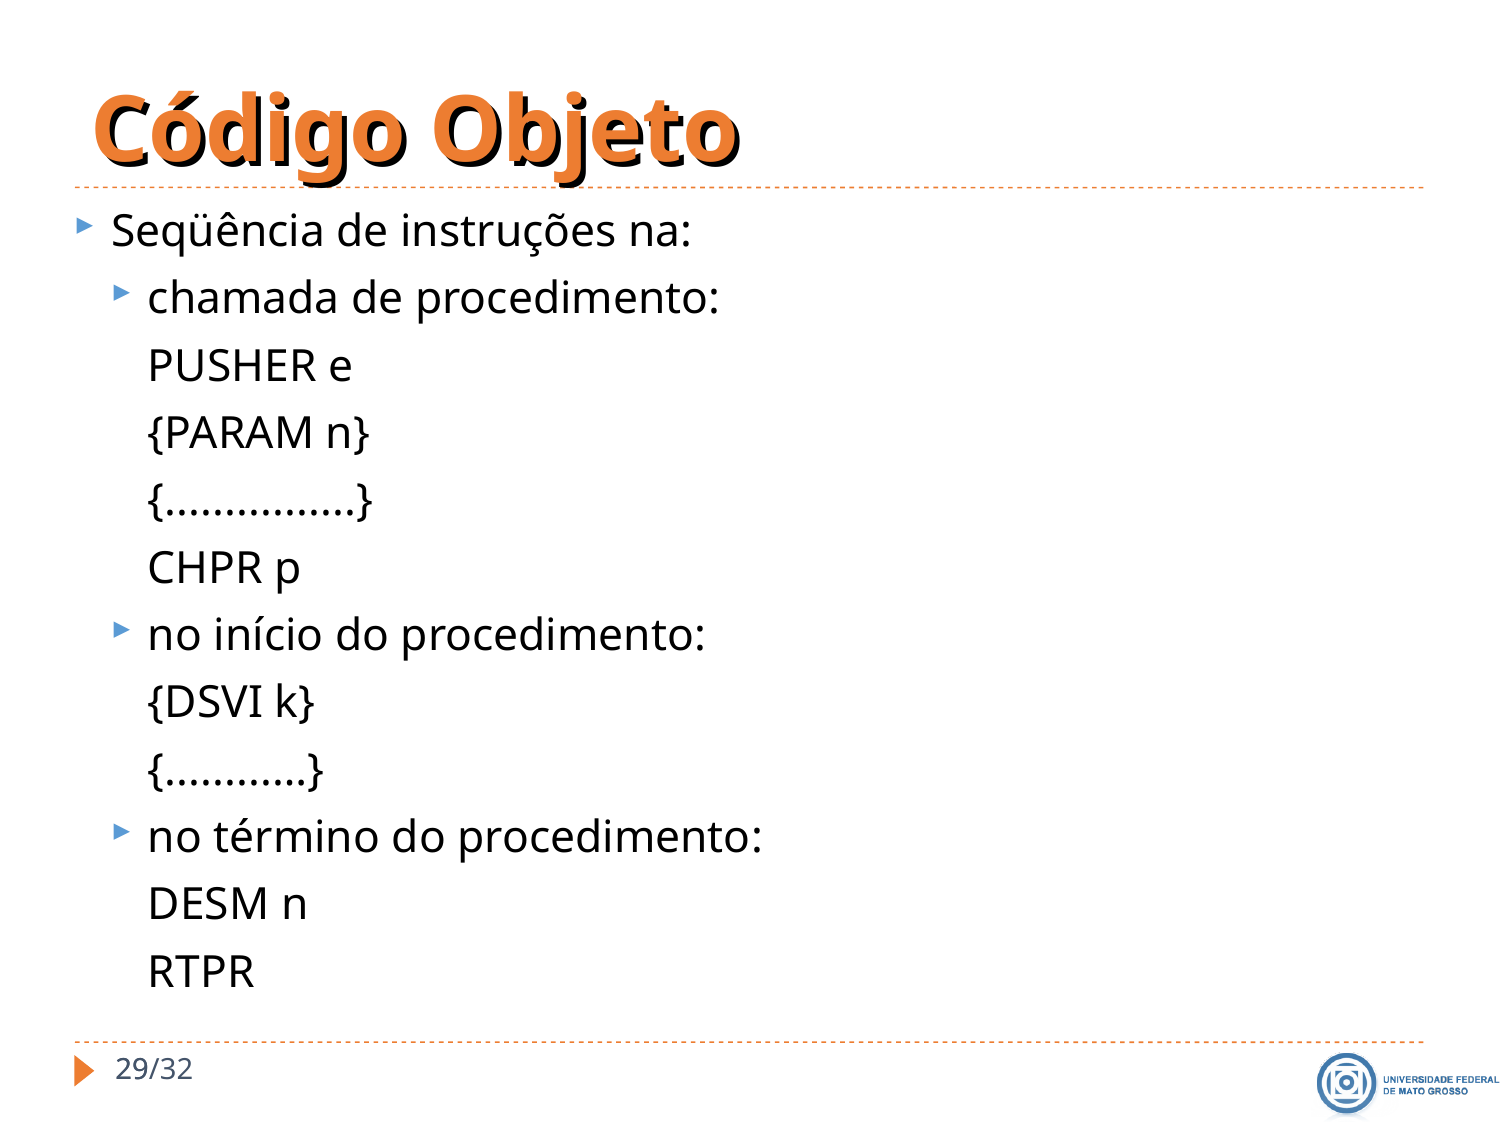

# Código Objeto
Seqüência de instruções na:
chamada de procedimento:
PUSHER e
{PARAM n}
{................}
CHPR p
no início do procedimento:
{DSVI k}
{.........…}
no término do procedimento:
DESM n
RTPR
29